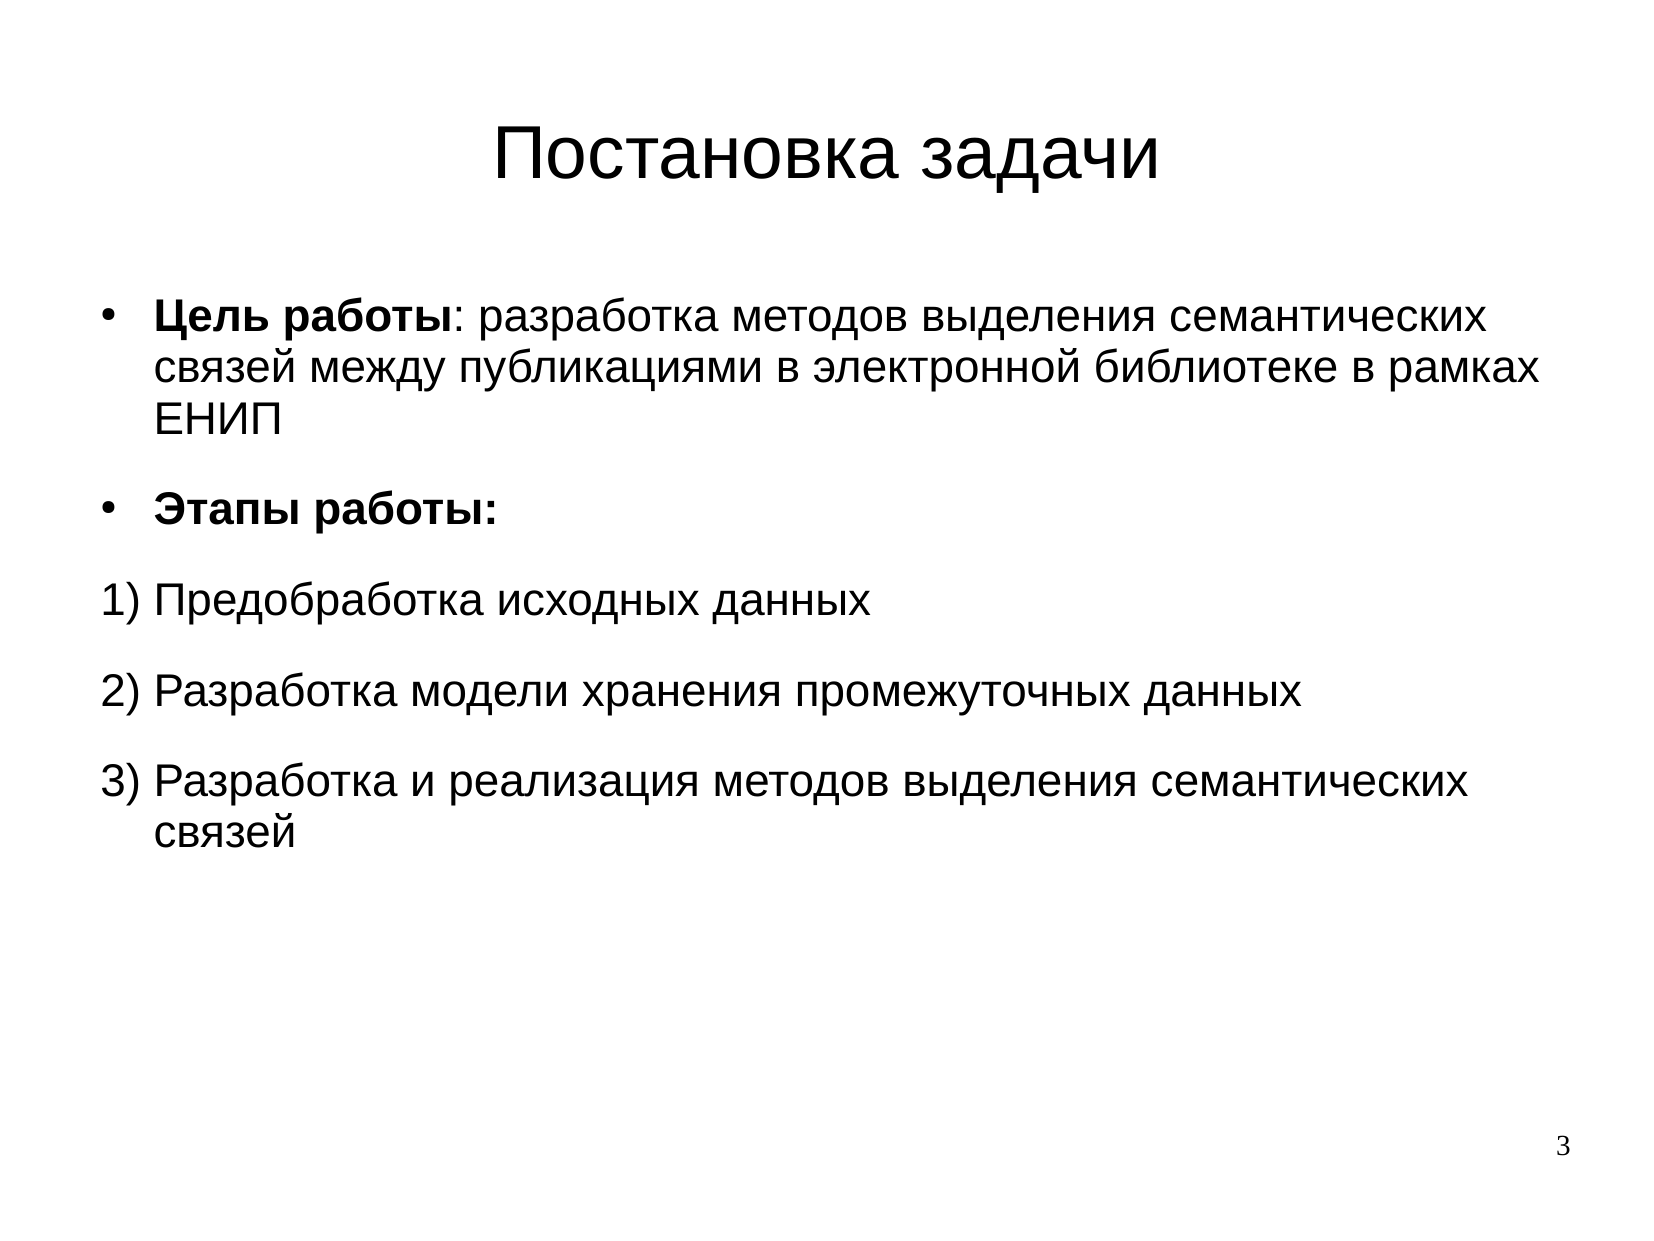

# Постановка задачи
Цель работы: разработка методов выделения семантических связей между публикациями в электронной библиотеке в рамках ЕНИП
Этапы работы:
Предобработка исходных данных
Разработка модели хранения промежуточных данных
Разработка и реализация методов выделения семантических связей
3